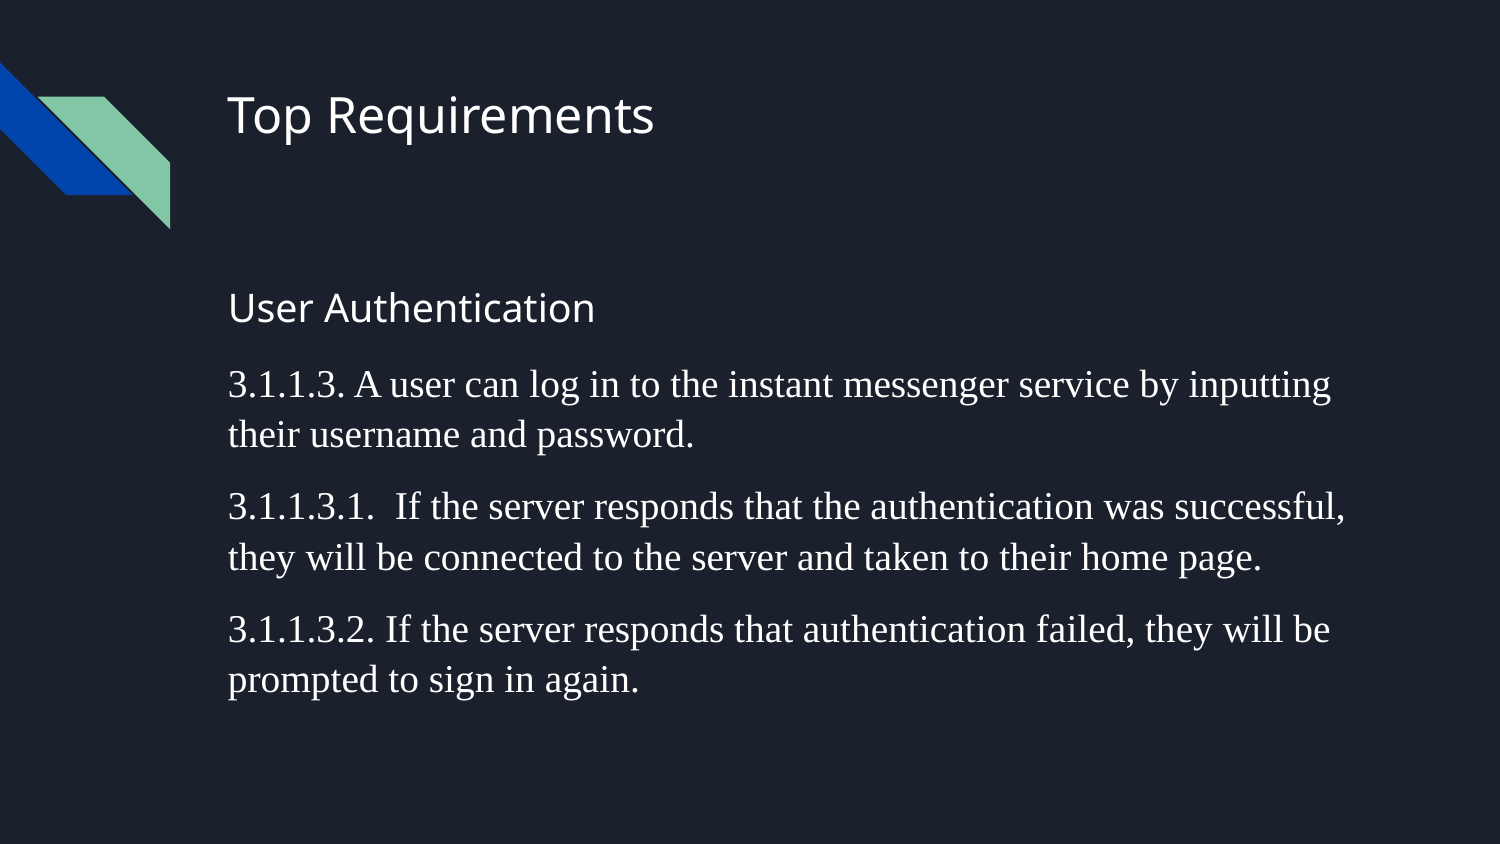

# Top Requirements
User Authentication
3.1.1.3. A user can log in to the instant messenger service by inputting their username and password.
3.1.1.3.1. If the server responds that the authentication was successful, they will be connected to the server and taken to their home page.
3.1.1.3.2. If the server responds that authentication failed, they will be prompted to sign in again.